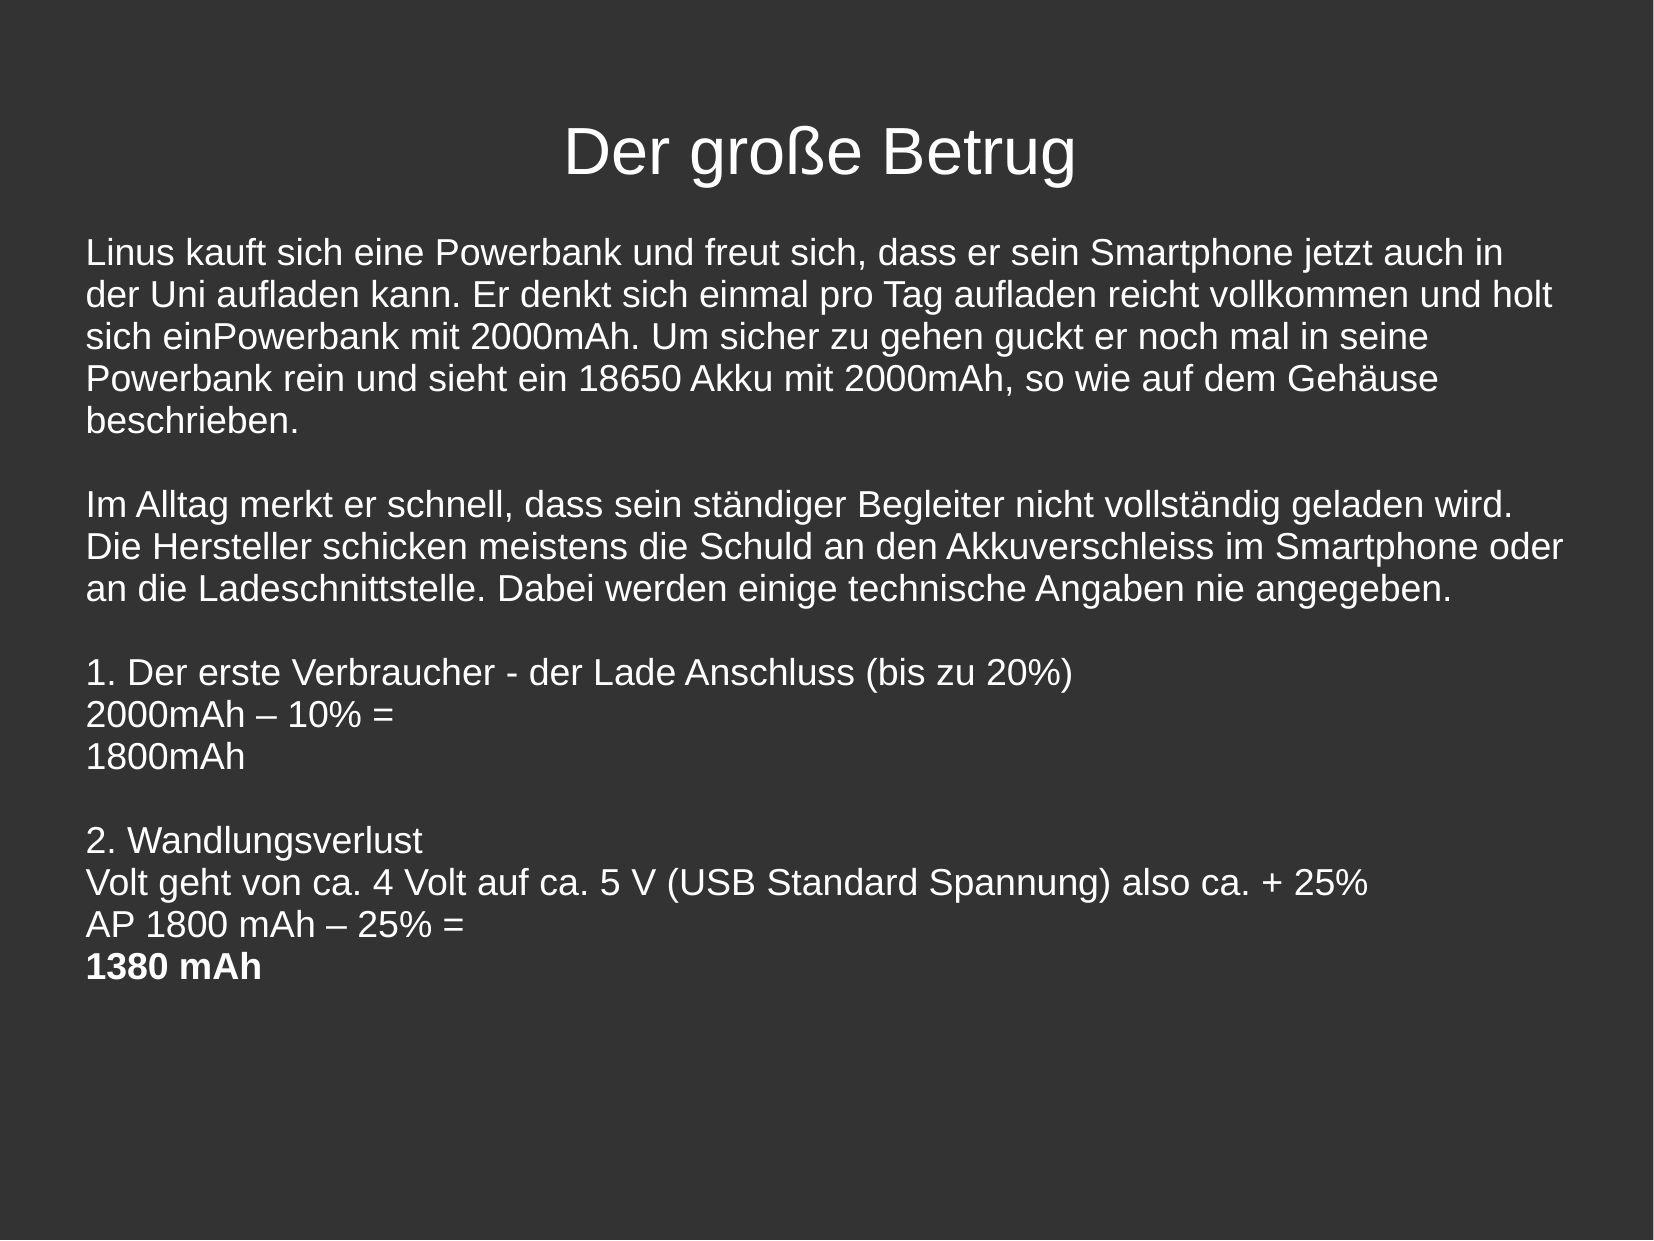

Der große Betrug
Linus kauft sich eine Powerbank und freut sich, dass er sein Smartphone jetzt auch in der Uni aufladen kann. Er denkt sich einmal pro Tag aufladen reicht vollkommen und holt sich einPowerbank mit 2000mAh. Um sicher zu gehen guckt er noch mal in seine Powerbank rein und sieht ein 18650 Akku mit 2000mAh, so wie auf dem Gehäuse beschrieben.
Im Alltag merkt er schnell, dass sein ständiger Begleiter nicht vollständig geladen wird. Die Hersteller schicken meistens die Schuld an den Akkuverschleiss im Smartphone oder an die Ladeschnittstelle. Dabei werden einige technische Angaben nie angegeben.
1. Der erste Verbraucher - der Lade Anschluss (bis zu 20%)
2000mAh – 10% =
1800mAh
2. Wandlungsverlust
Volt geht von ca. 4 Volt auf ca. 5 V (USB Standard Spannung) also ca. + 25%
AP 1800 mAh – 25% =
1380 mAh